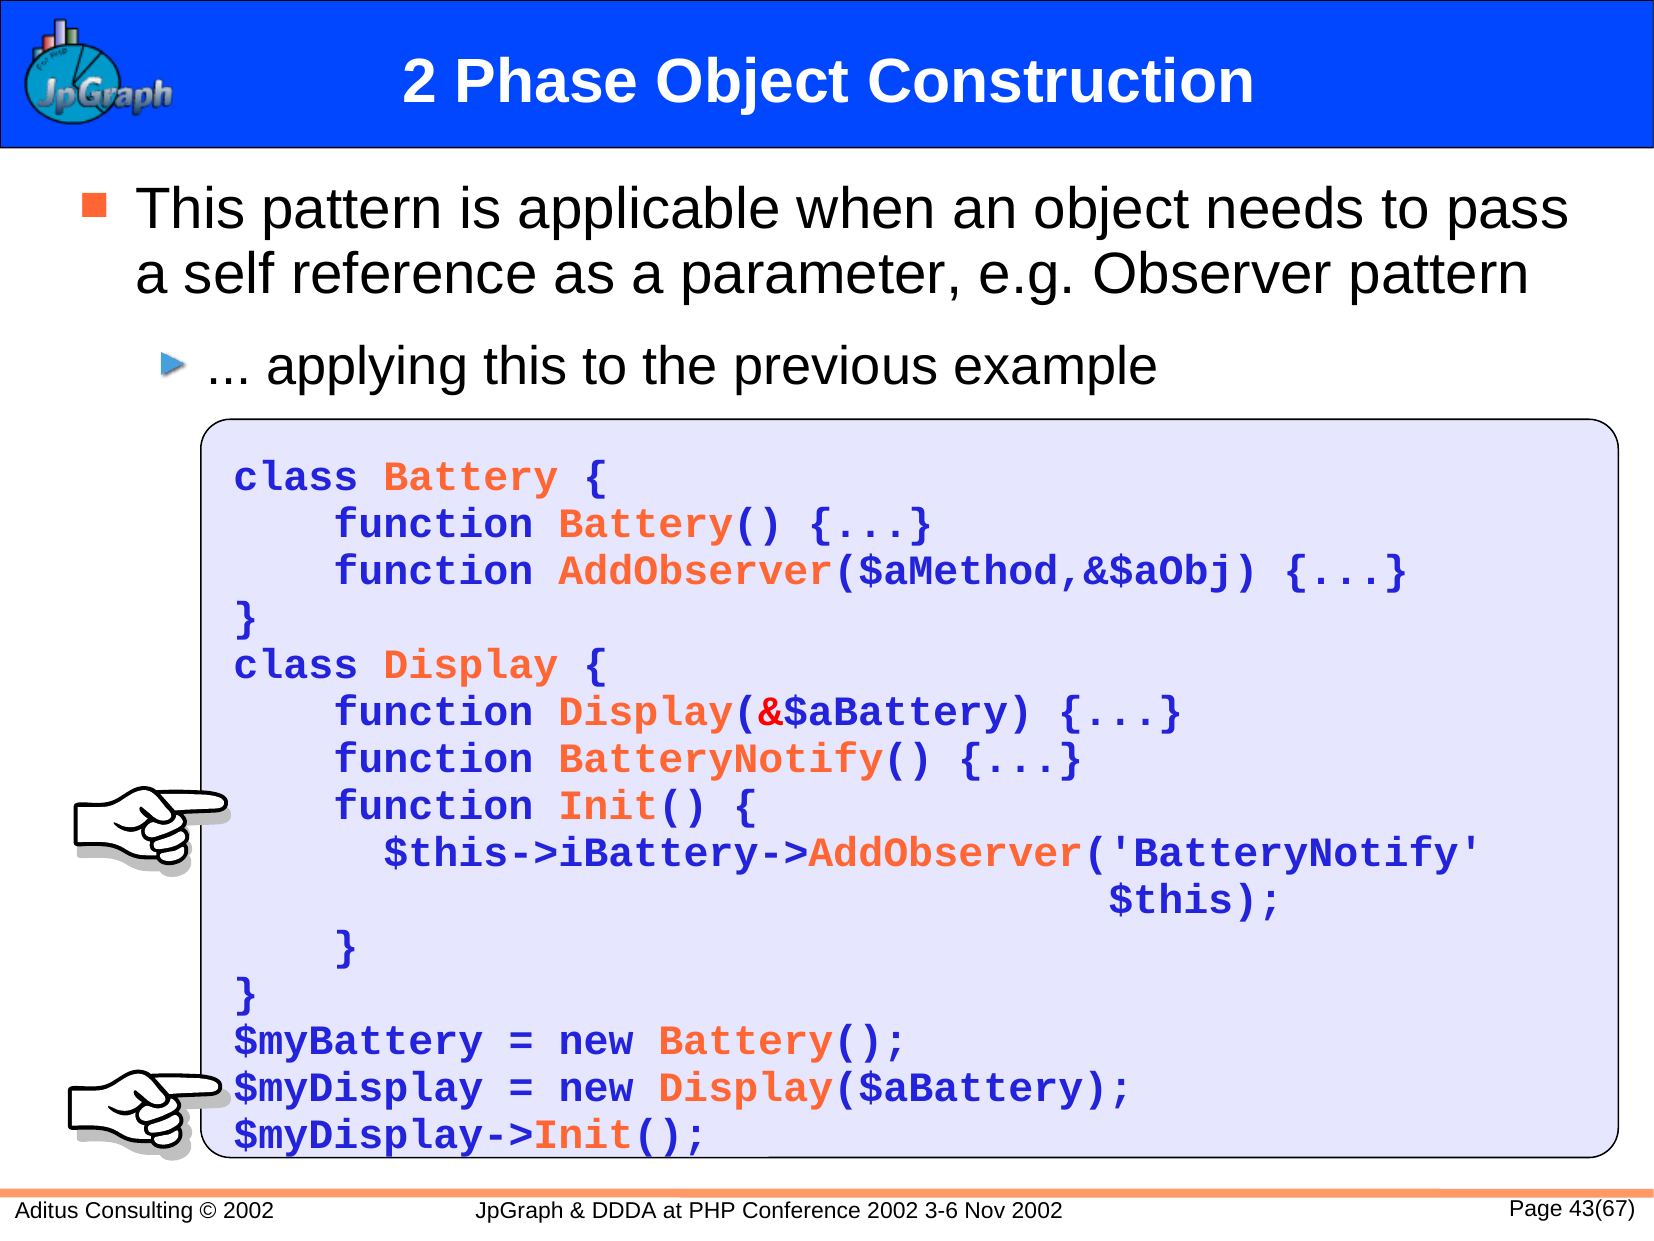

# 2 Phase Object Construction
This pattern is applicable when an object needs to pass a self reference as a parameter, e.g. Observer pattern
... applying this to the previous example
class Battery {
 function Battery() {...}
 function AddObserver($aMethod,&$aObj) {...}
}
class Display {
 function Display(&$aBattery) {...}
 function BatteryNotify() {...}
 function Init() {
 $this->iBattery->AddObserver('BatteryNotify'
 $this);
 }
}
$myBattery = new Battery();
$myDisplay = new Display($aBattery);
$myDisplay->Init();